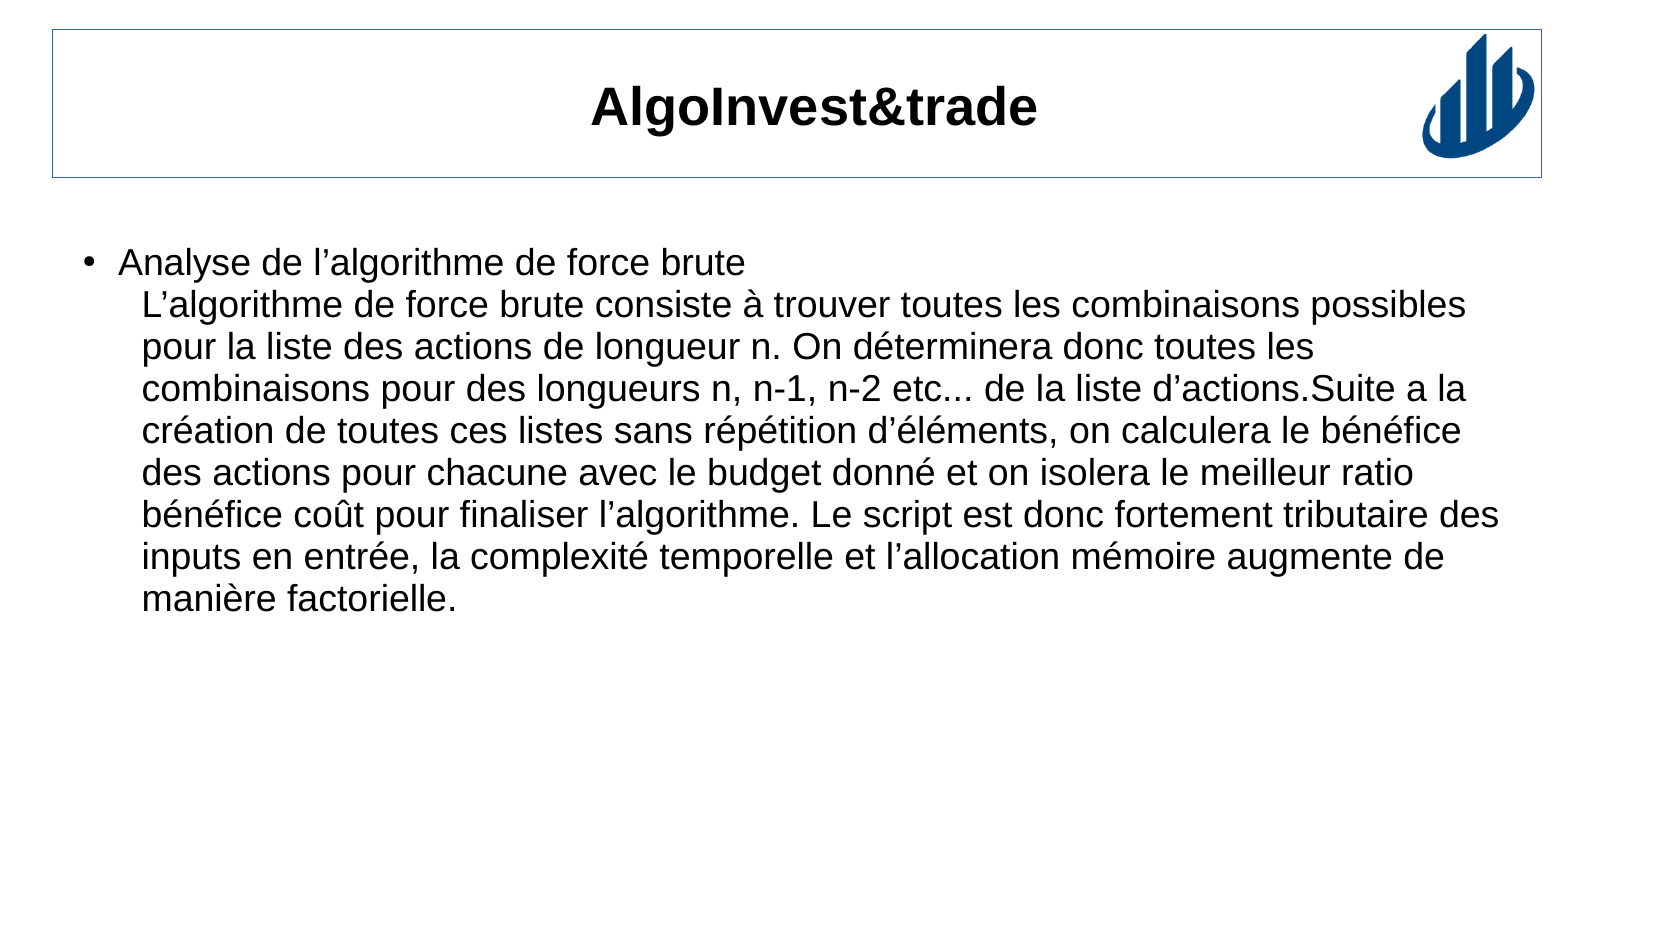

AlgoInvest&trade
# Analyse de l’algorithme de force brute
L’algorithme de force brute consiste à trouver toutes les combinaisons possibles pour la liste des actions de longueur n. On déterminera donc toutes les combinaisons pour des longueurs n, n-1, n-2 etc... de la liste d’actions.Suite a la création de toutes ces listes sans répétition d’éléments, on calculera le bénéfice des actions pour chacune avec le budget donné et on isolera le meilleur ratio bénéfice coût pour finaliser l’algorithme. Le script est donc fortement tributaire des inputs en entrée, la complexité temporelle et l’allocation mémoire augmente de manière factorielle.